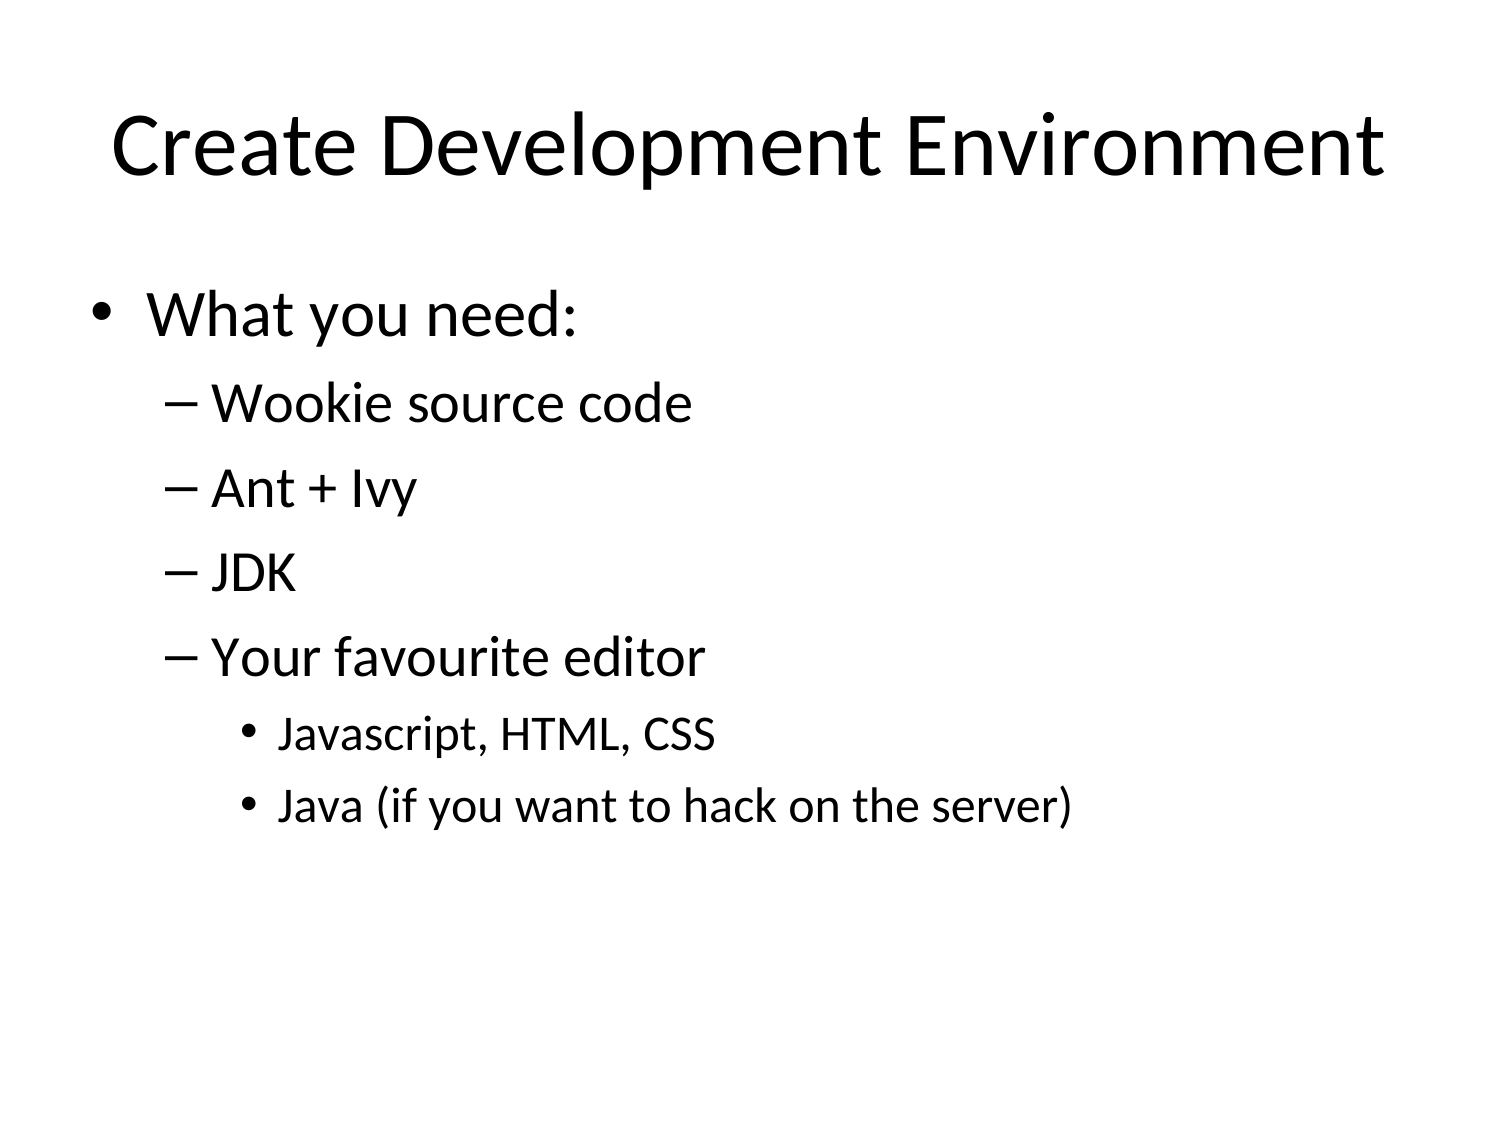

# Create Development Environment
What you need:
Wookie source code
Ant + Ivy
JDK
Your favourite editor
Javascript, HTML, CSS
Java (if you want to hack on the server)